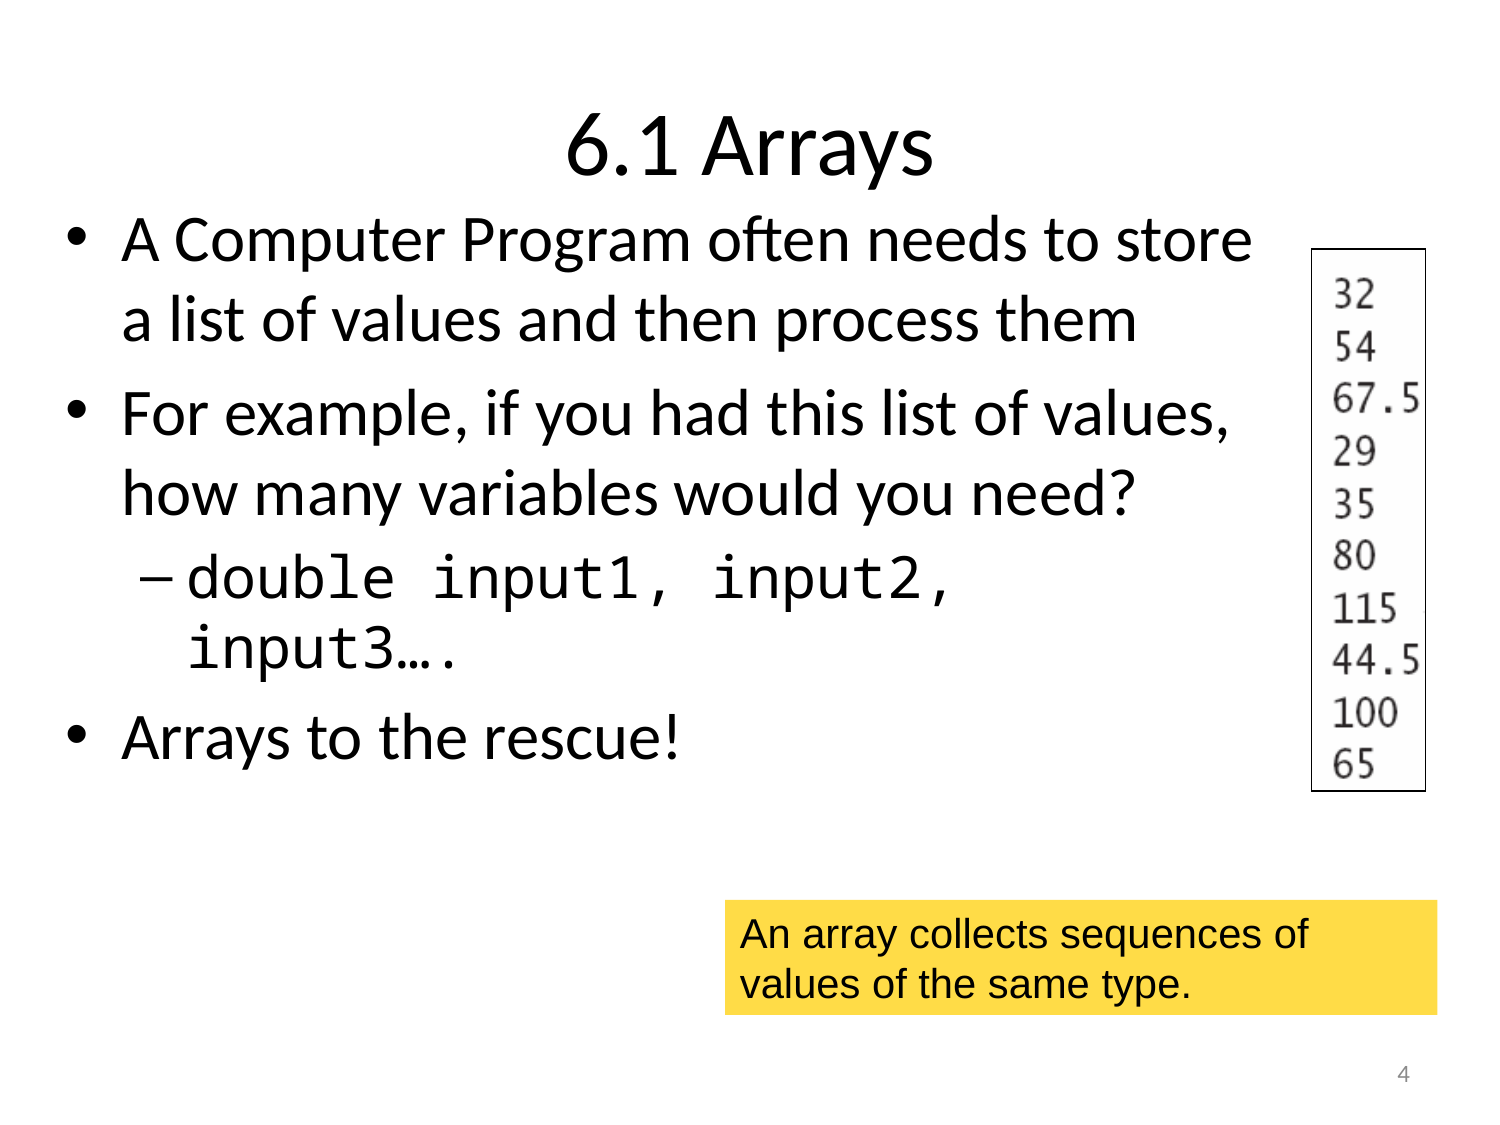

# 6.1 Arrays
A Computer Program often needs to store a list of values and then process them
For example, if you had this list of values, how many variables would you need?
double input1, input2, input3….
Arrays to the rescue!
An array collects sequences of values of the same type.